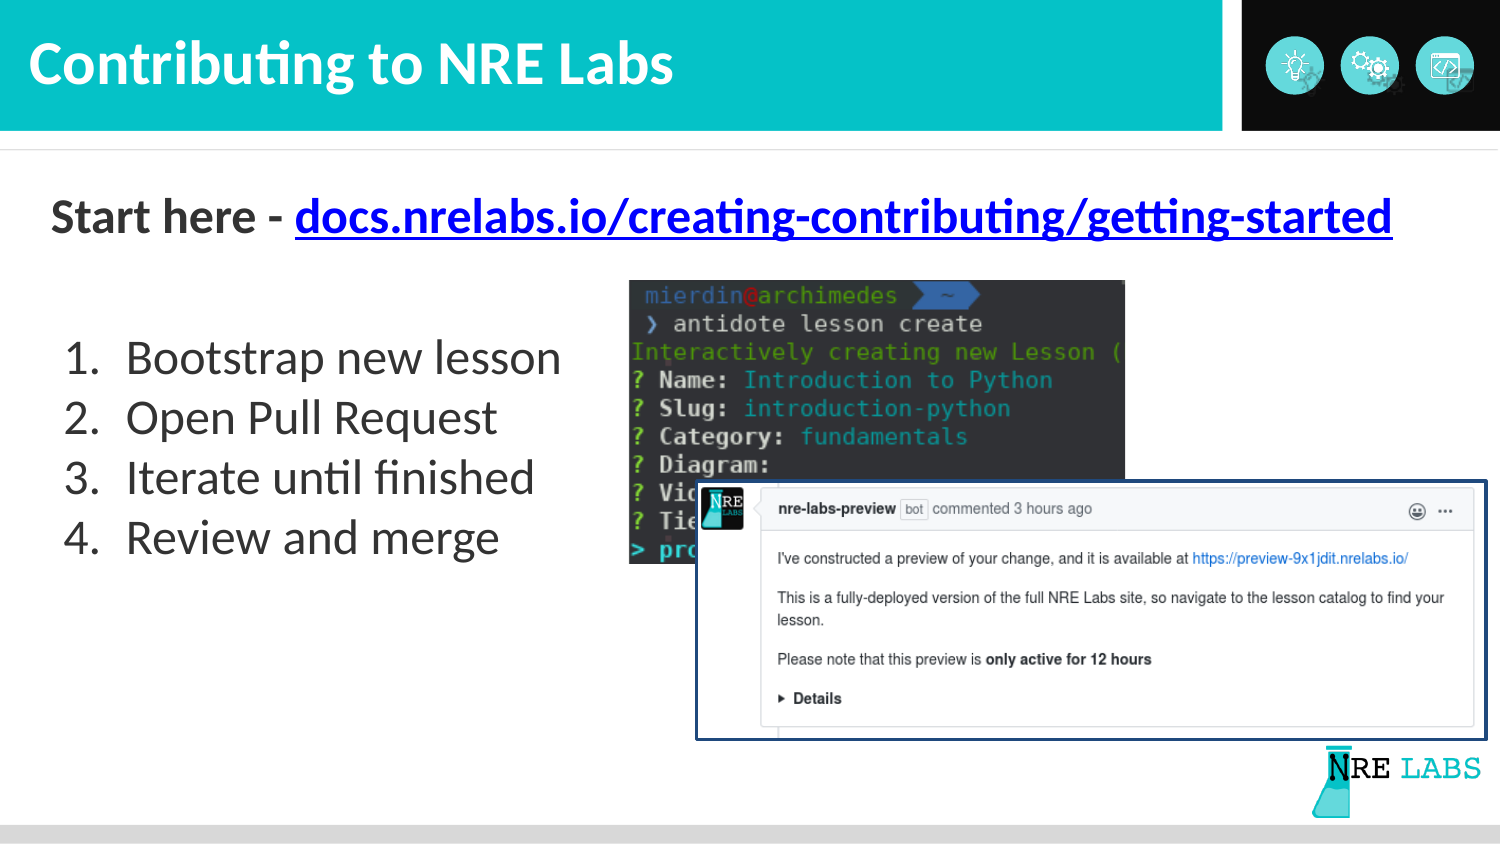

Contributing to NRE Labs
# Start here - docs.nrelabs.io/creating-contributing/getting-started
Bootstrap new lesson
Open Pull Request
Iterate until finished
Review and merge